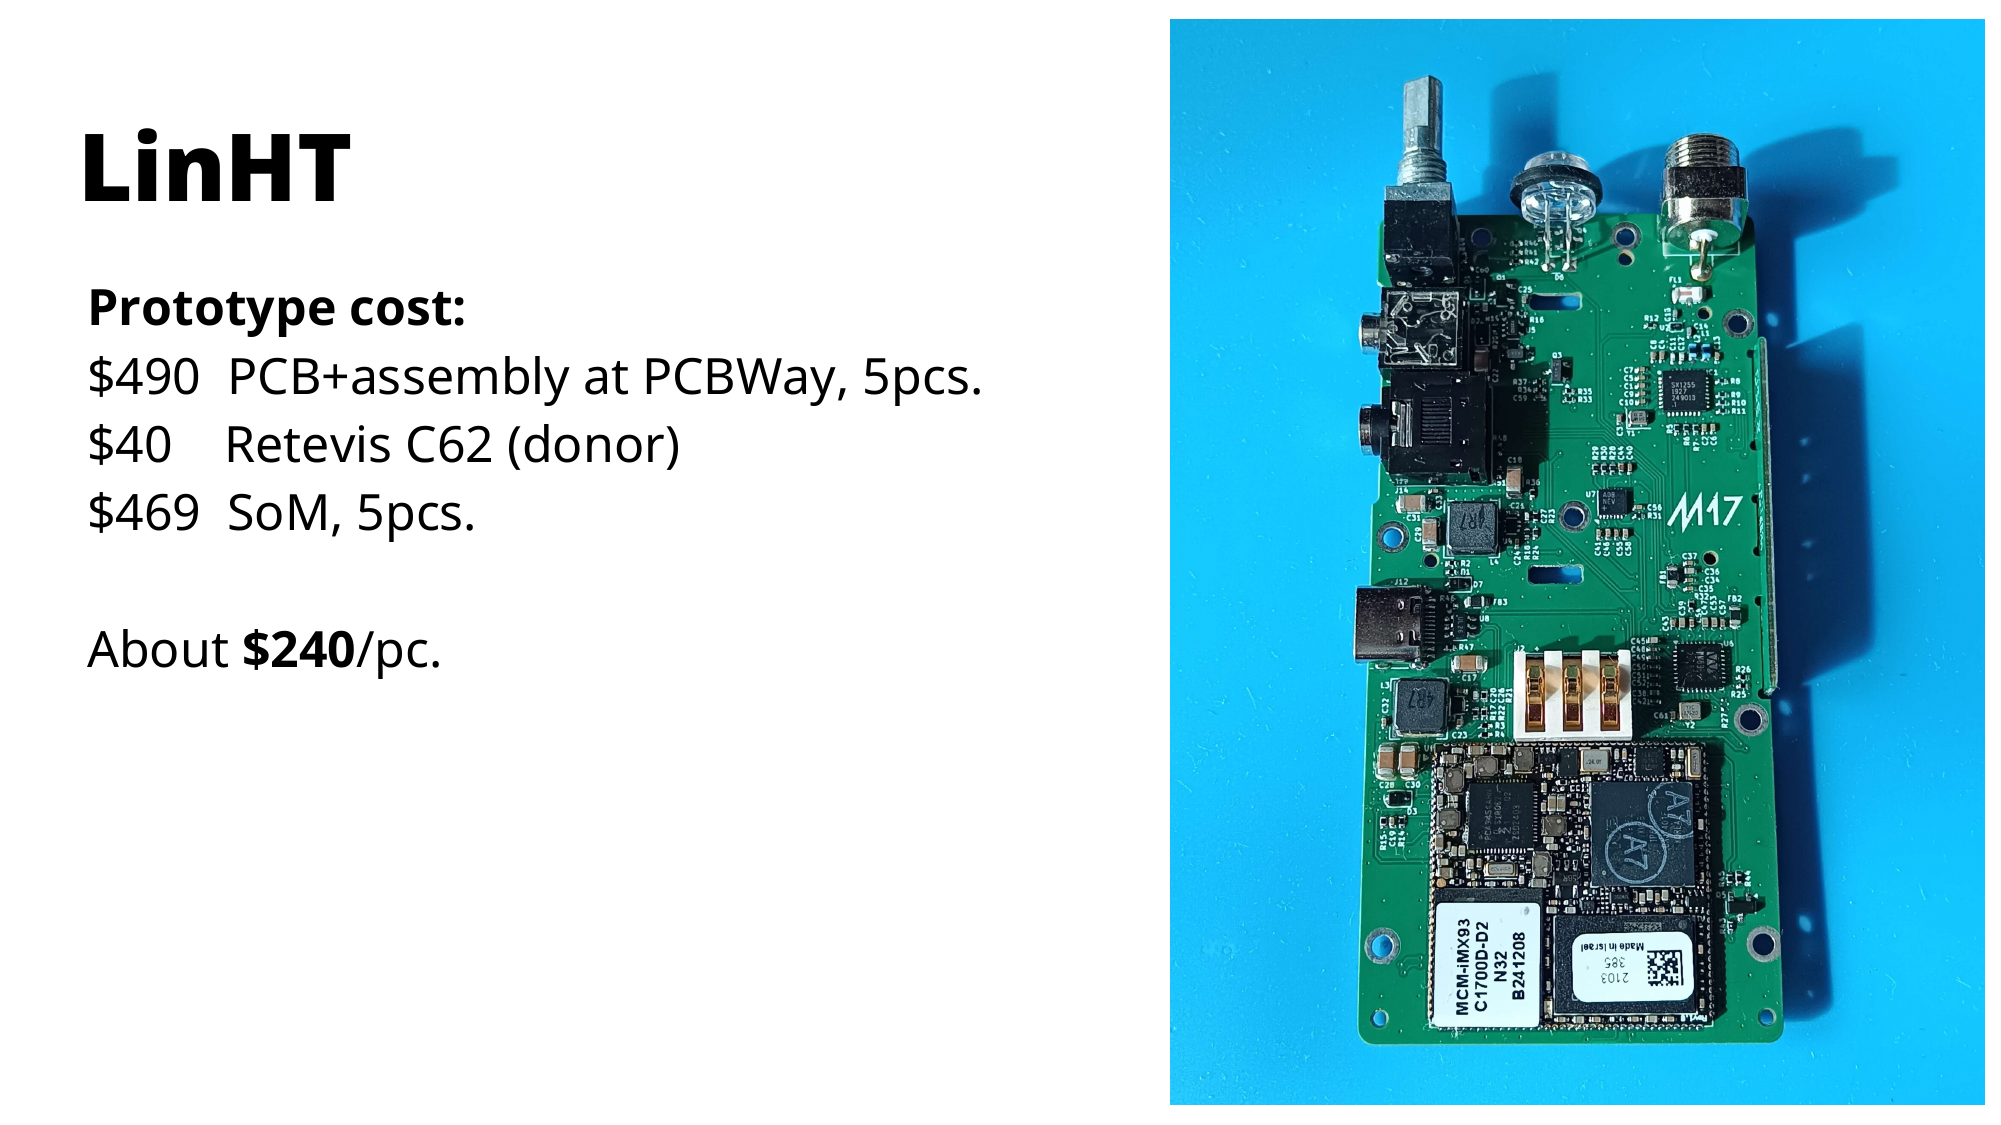

LinHT
Prototype cost:
$490 PCB+assembly at PCBWay, 5pcs.
$40 Retevis C62 (donor)
$469 SoM, 5pcs.
About $240/pc.